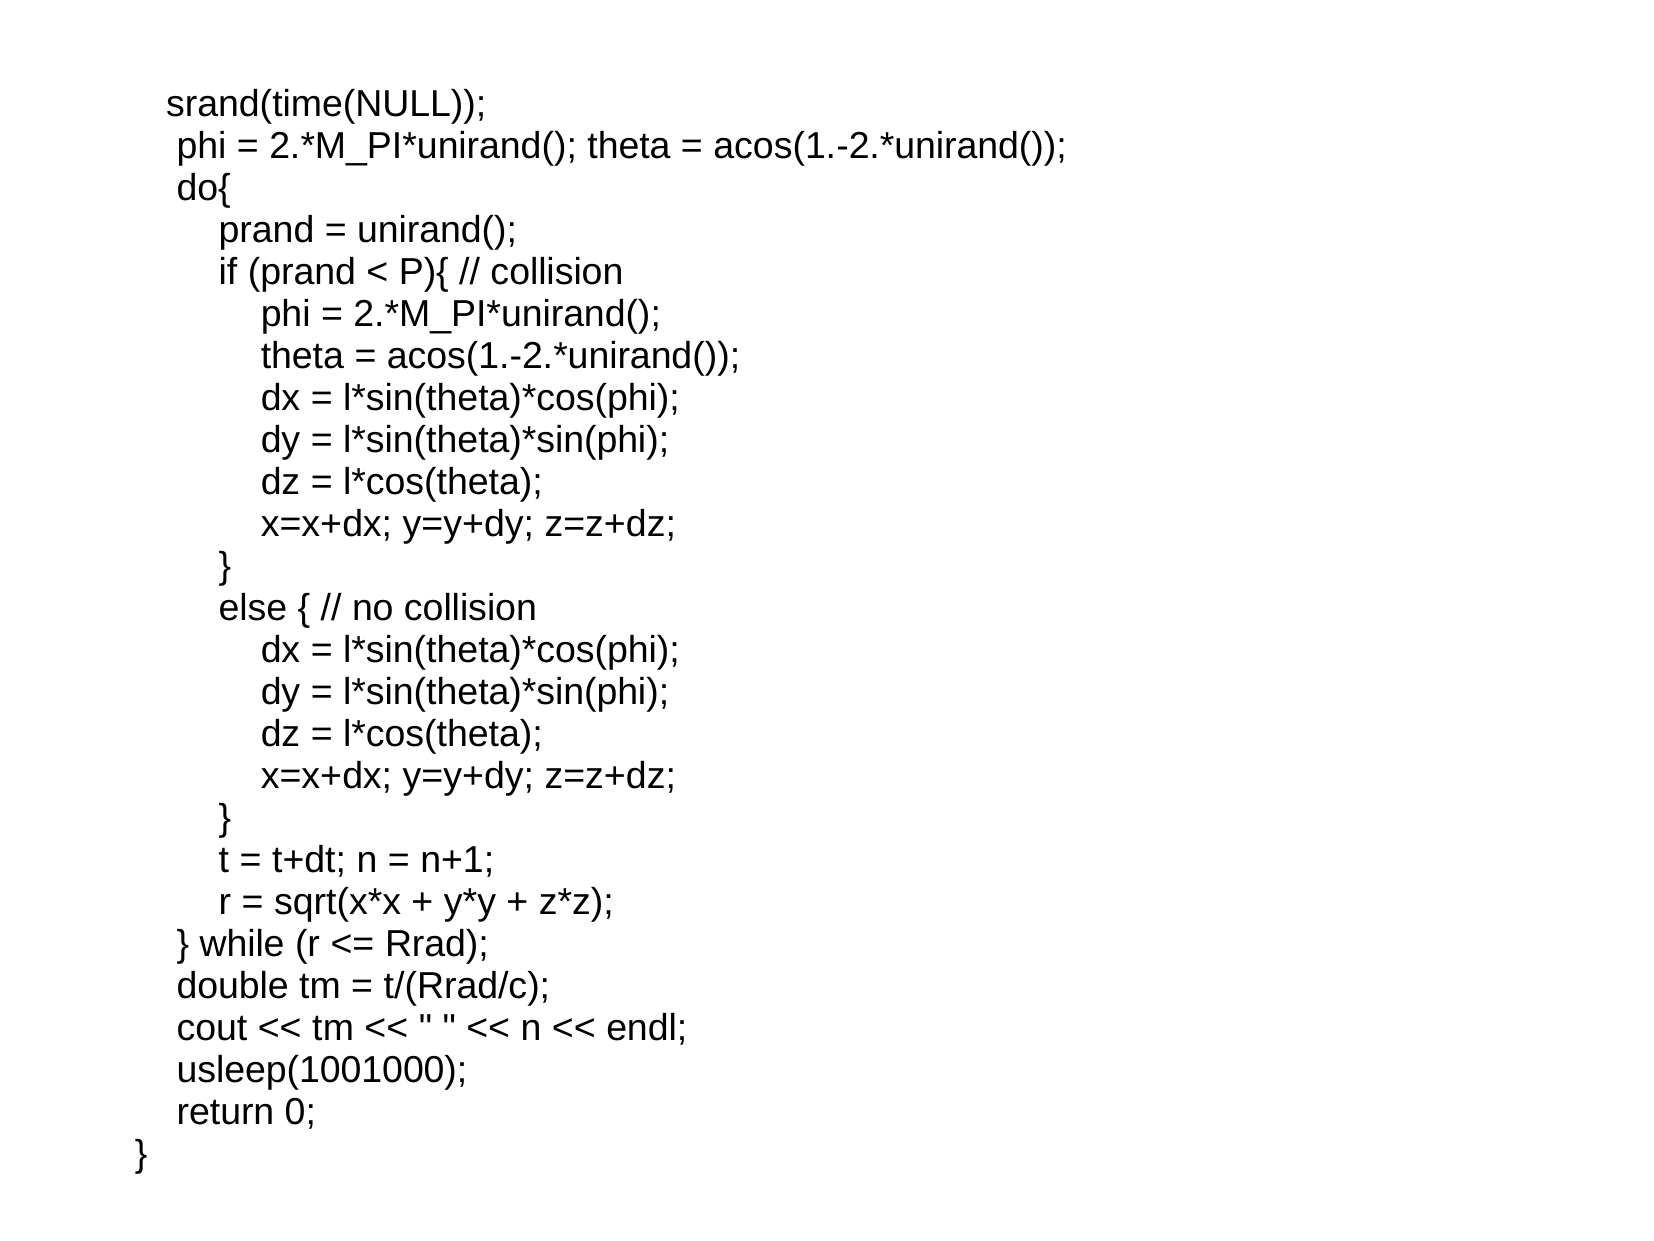

srand(time(NULL));
 phi = 2.*M_PI*unirand(); theta = acos(1.-2.*unirand());
 do{
 prand = unirand();
 if (prand < P){ // collision
 phi = 2.*M_PI*unirand();
 theta = acos(1.-2.*unirand());
 dx = l*sin(theta)*cos(phi);
 dy = l*sin(theta)*sin(phi);
 dz = l*cos(theta);
 x=x+dx; y=y+dy; z=z+dz;
 }
 else { // no collision
 dx = l*sin(theta)*cos(phi);
 dy = l*sin(theta)*sin(phi);
 dz = l*cos(theta);
 x=x+dx; y=y+dy; z=z+dz;
 }
 t = t+dt; n = n+1;
 r = sqrt(x*x + y*y + z*z);
 } while (r <= Rrad);
 double tm = t/(Rrad/c);
 cout << tm << " " << n << endl;
 usleep(1001000);
 return 0;
}